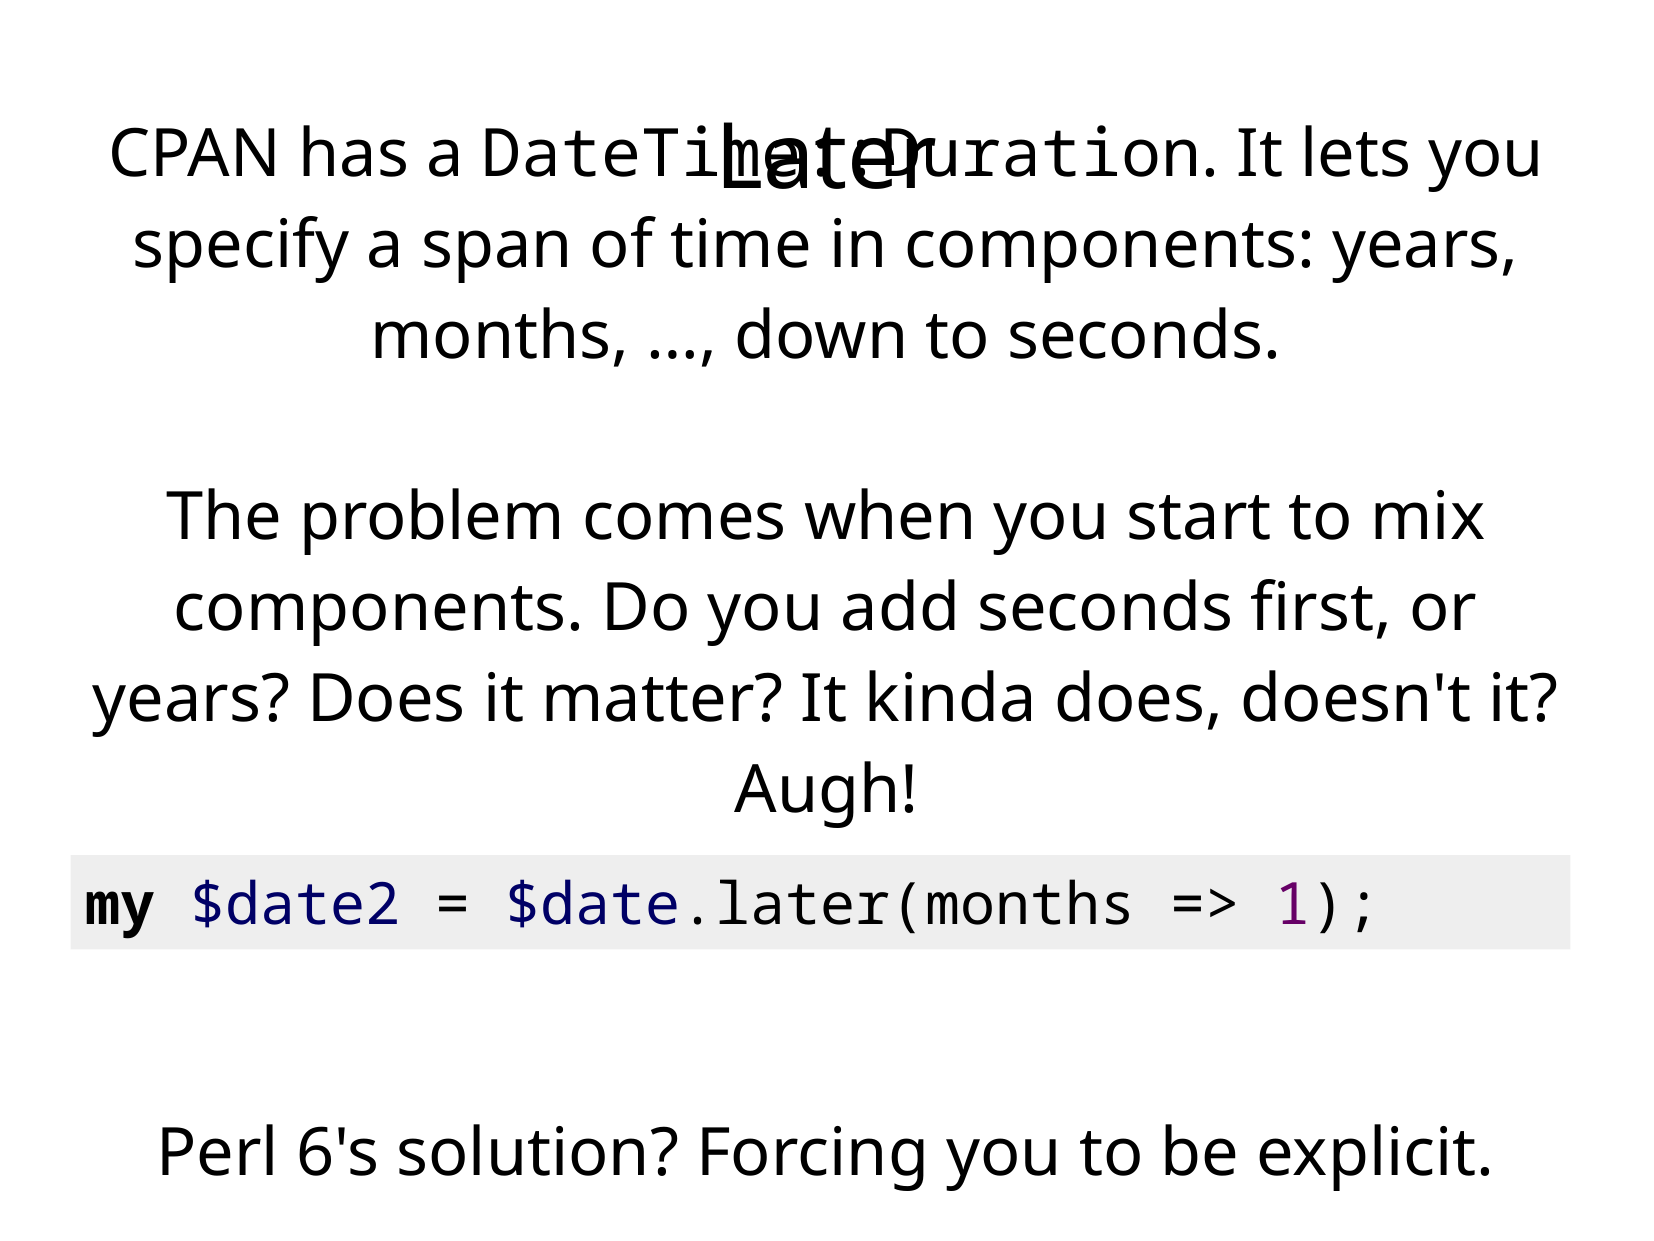

# Later
CPAN has a DateTime::Duration. It lets you specify a span of time in components: years, months, …, down to seconds.
The problem comes when you start to mix components. Do you add seconds first, or years? Does it matter? It kinda does, doesn't it? Augh!
Perl 6's solution? Forcing you to be explicit.
my $date2 = $date.later(months => 1);